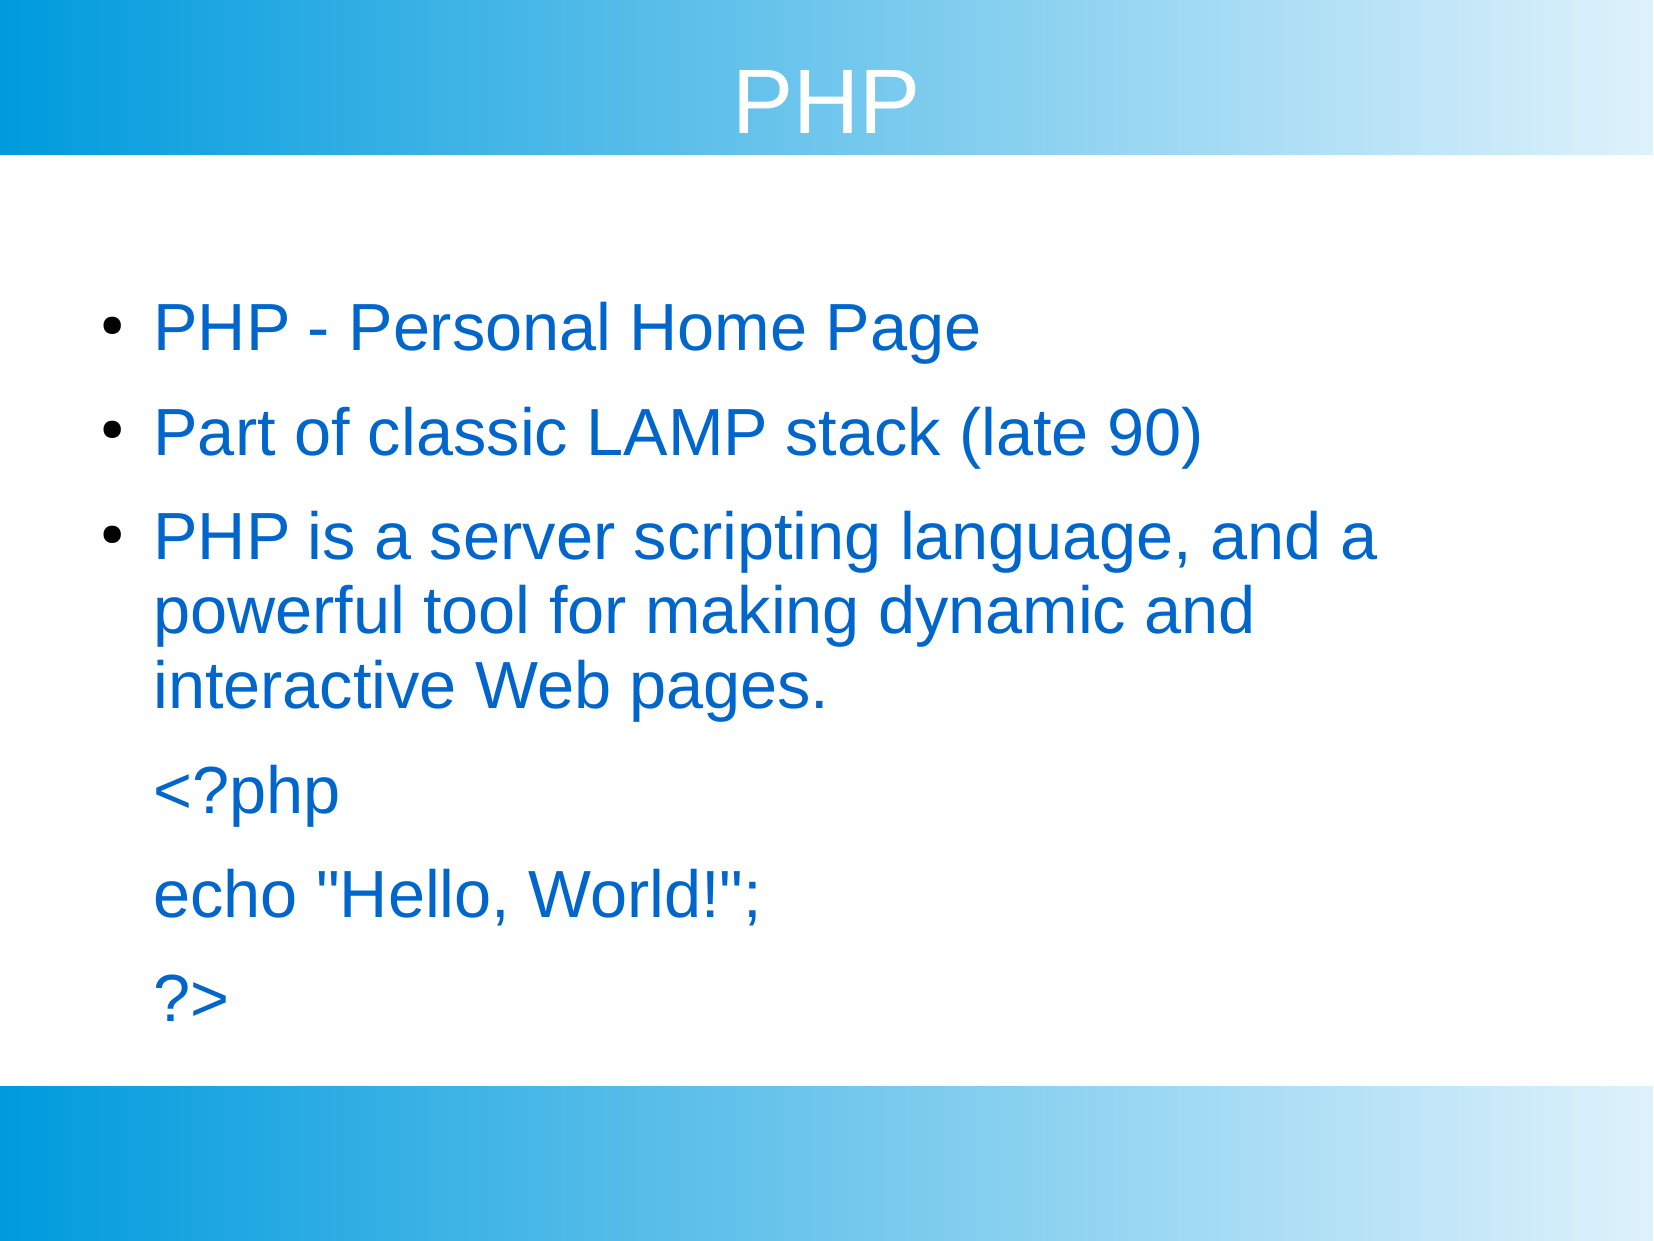

# PHP
PHP - Personal Home Page
Part of classic LAMP stack (late 90)
PHP is a server scripting language, and a powerful tool for making dynamic and interactive Web pages.
<?php
echo "Hello, World!";
?>